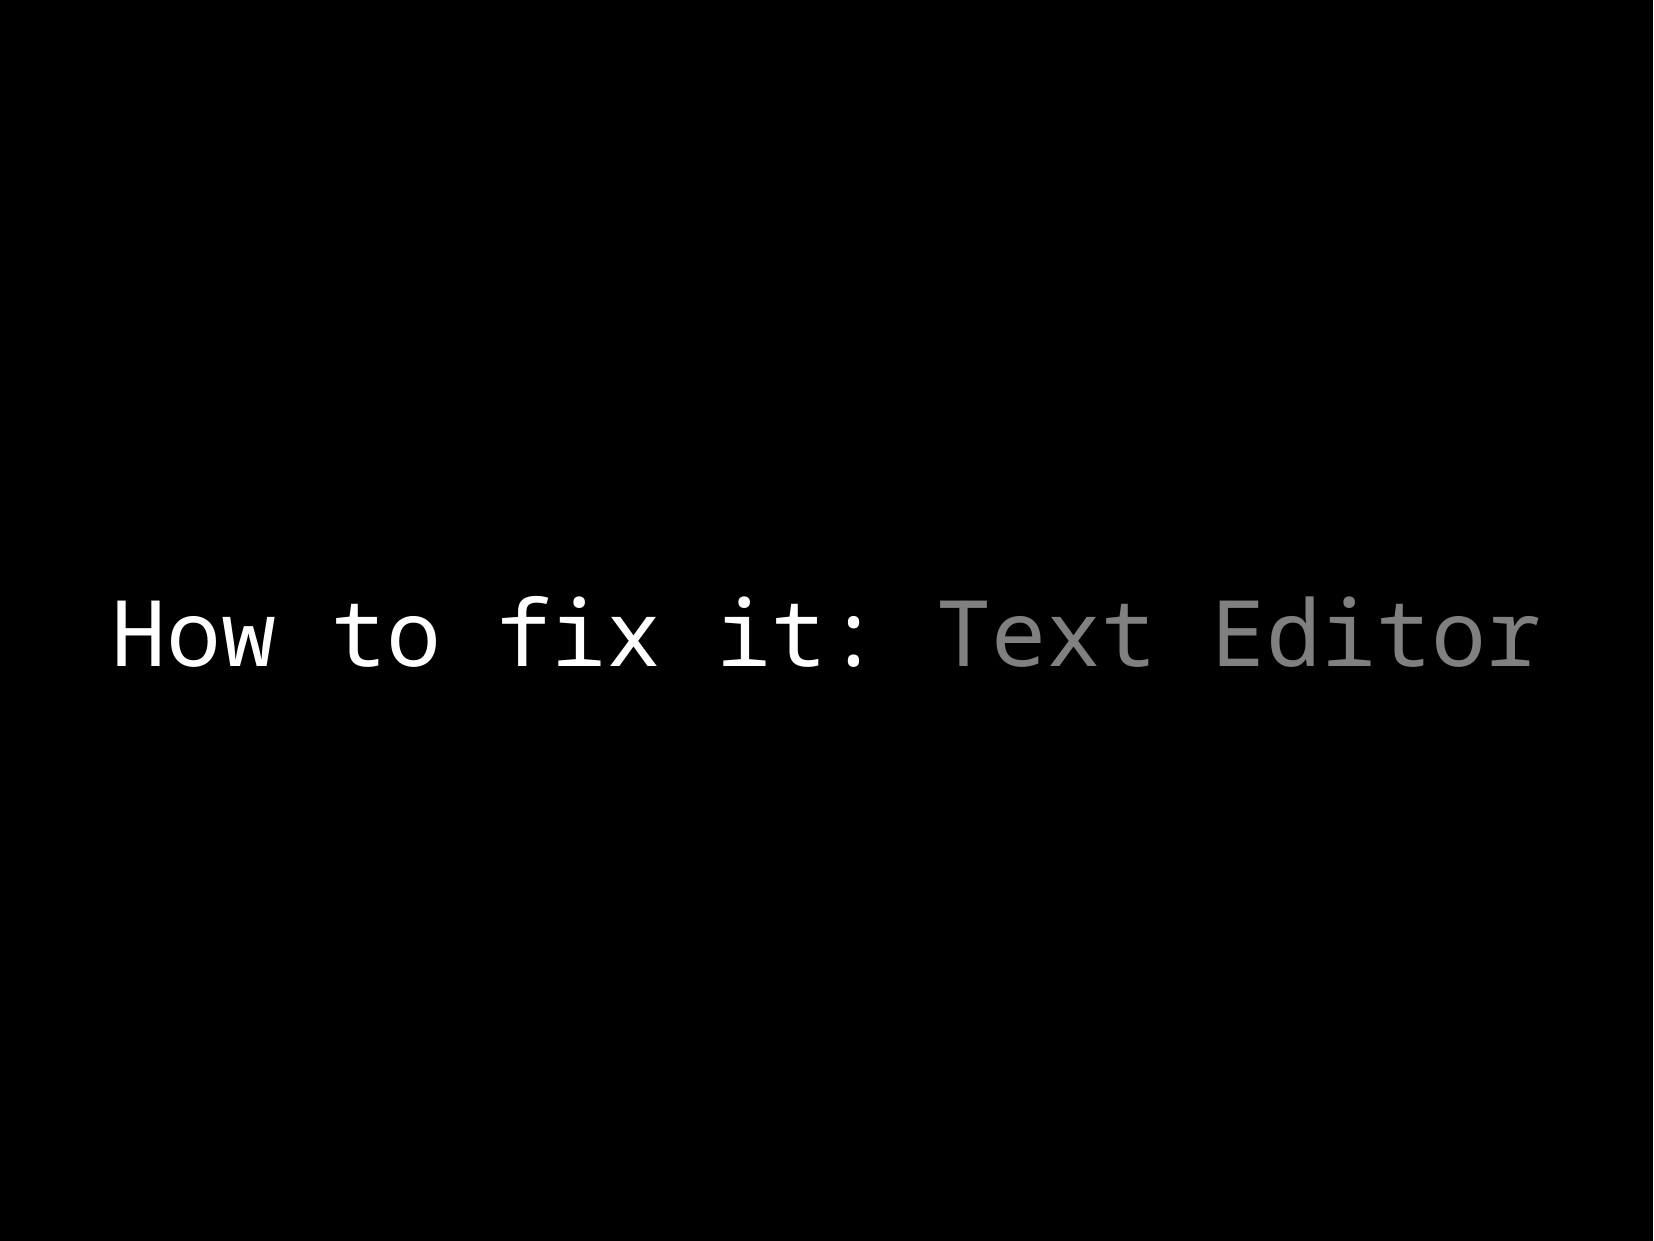

# How to fix it: Text Editor